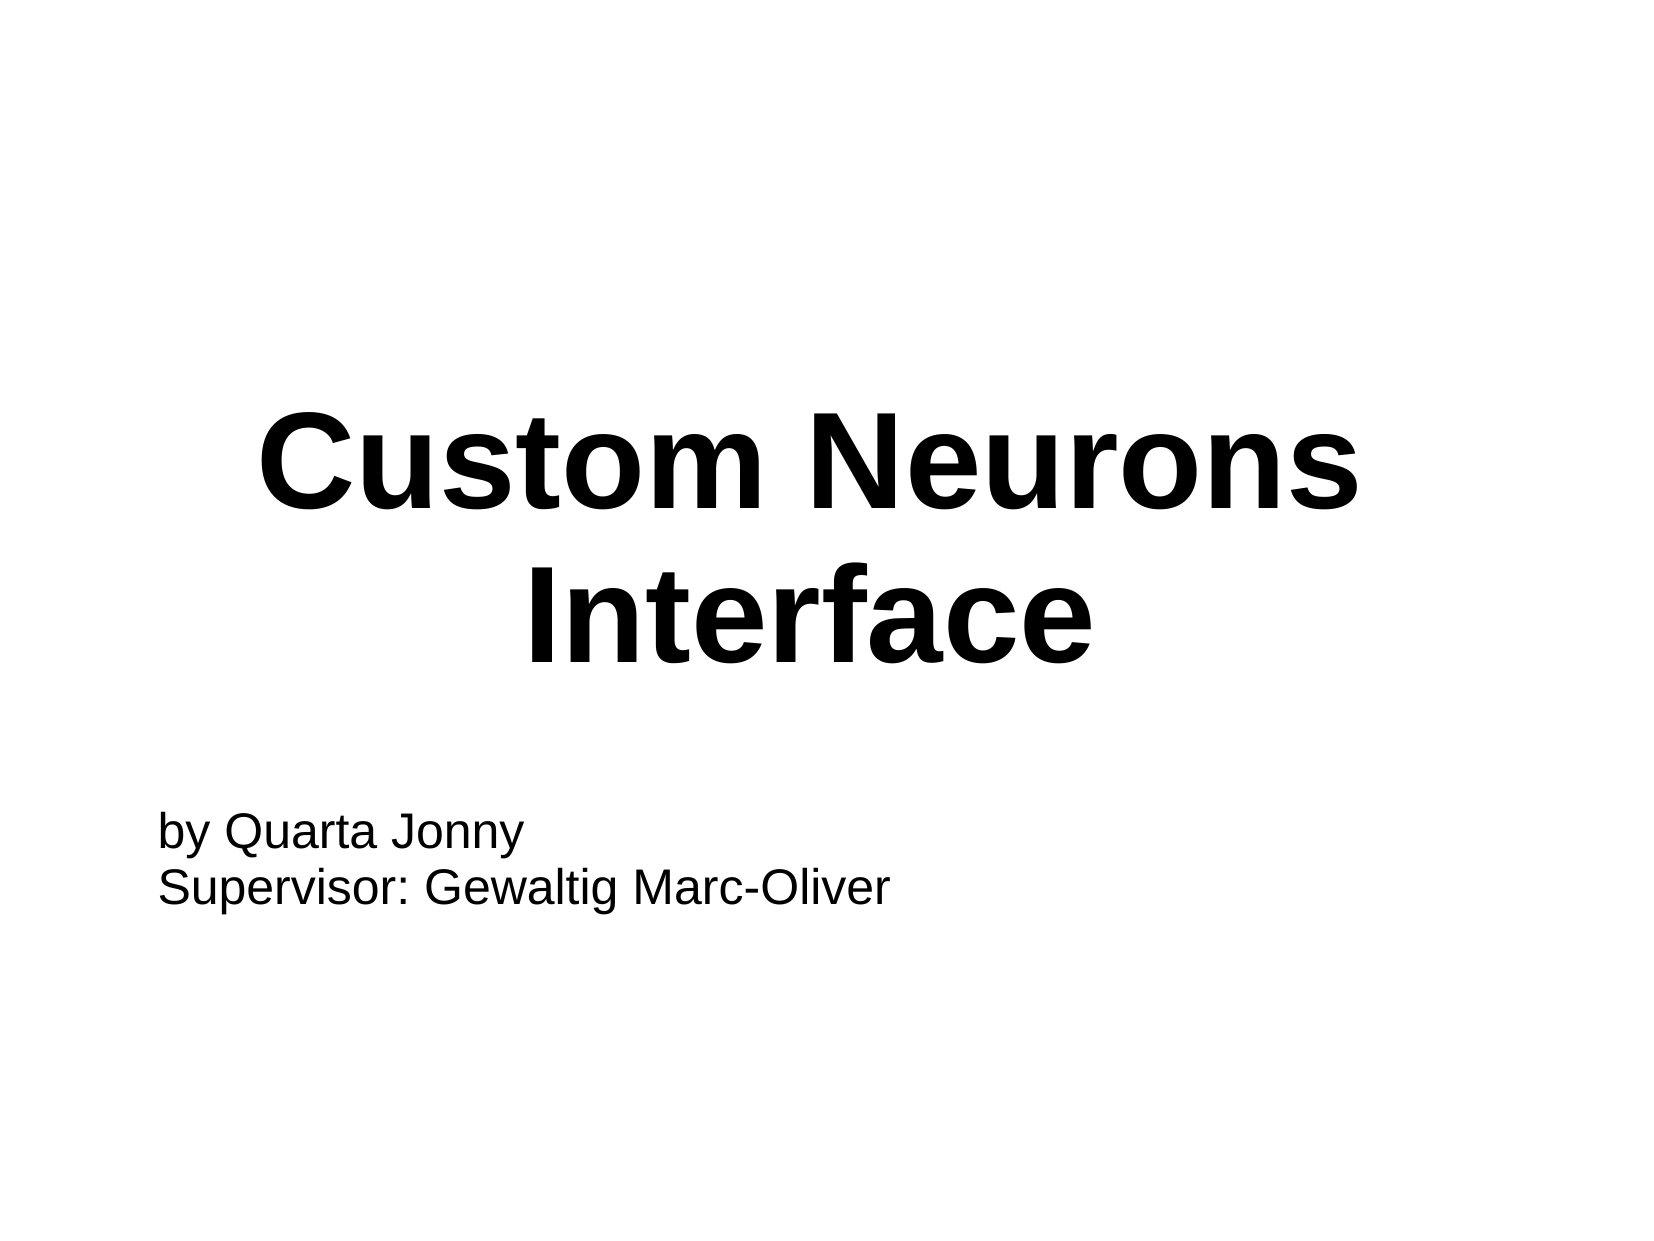

#
Custom Neurons Interface
	by Quarta Jonny
	Supervisor: Gewaltig Marc-Oliver